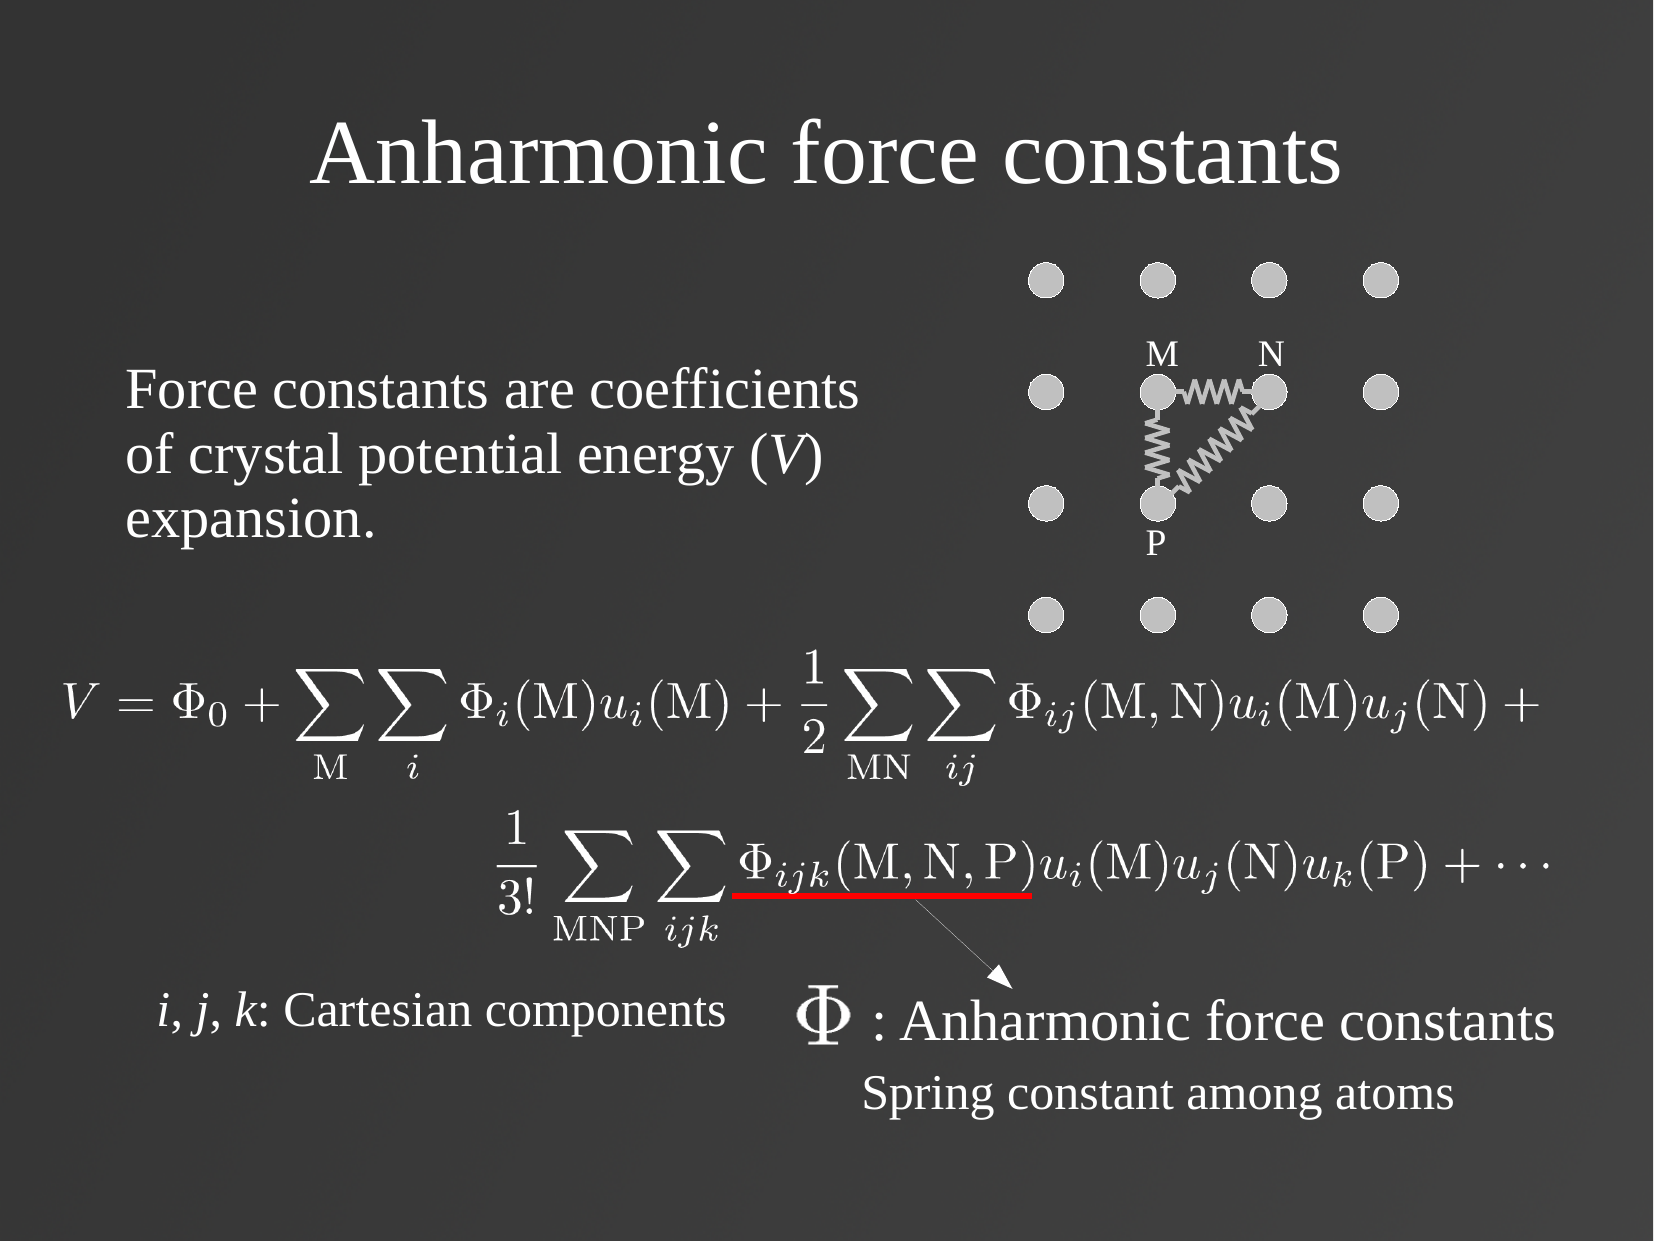

# Anharmonic force constants
M
N
Force constants are coefficients
of crystal potential energy (V)
expansion.
P
i, j, k: Cartesian components
: Anharmonic force constants
Spring constant among atoms